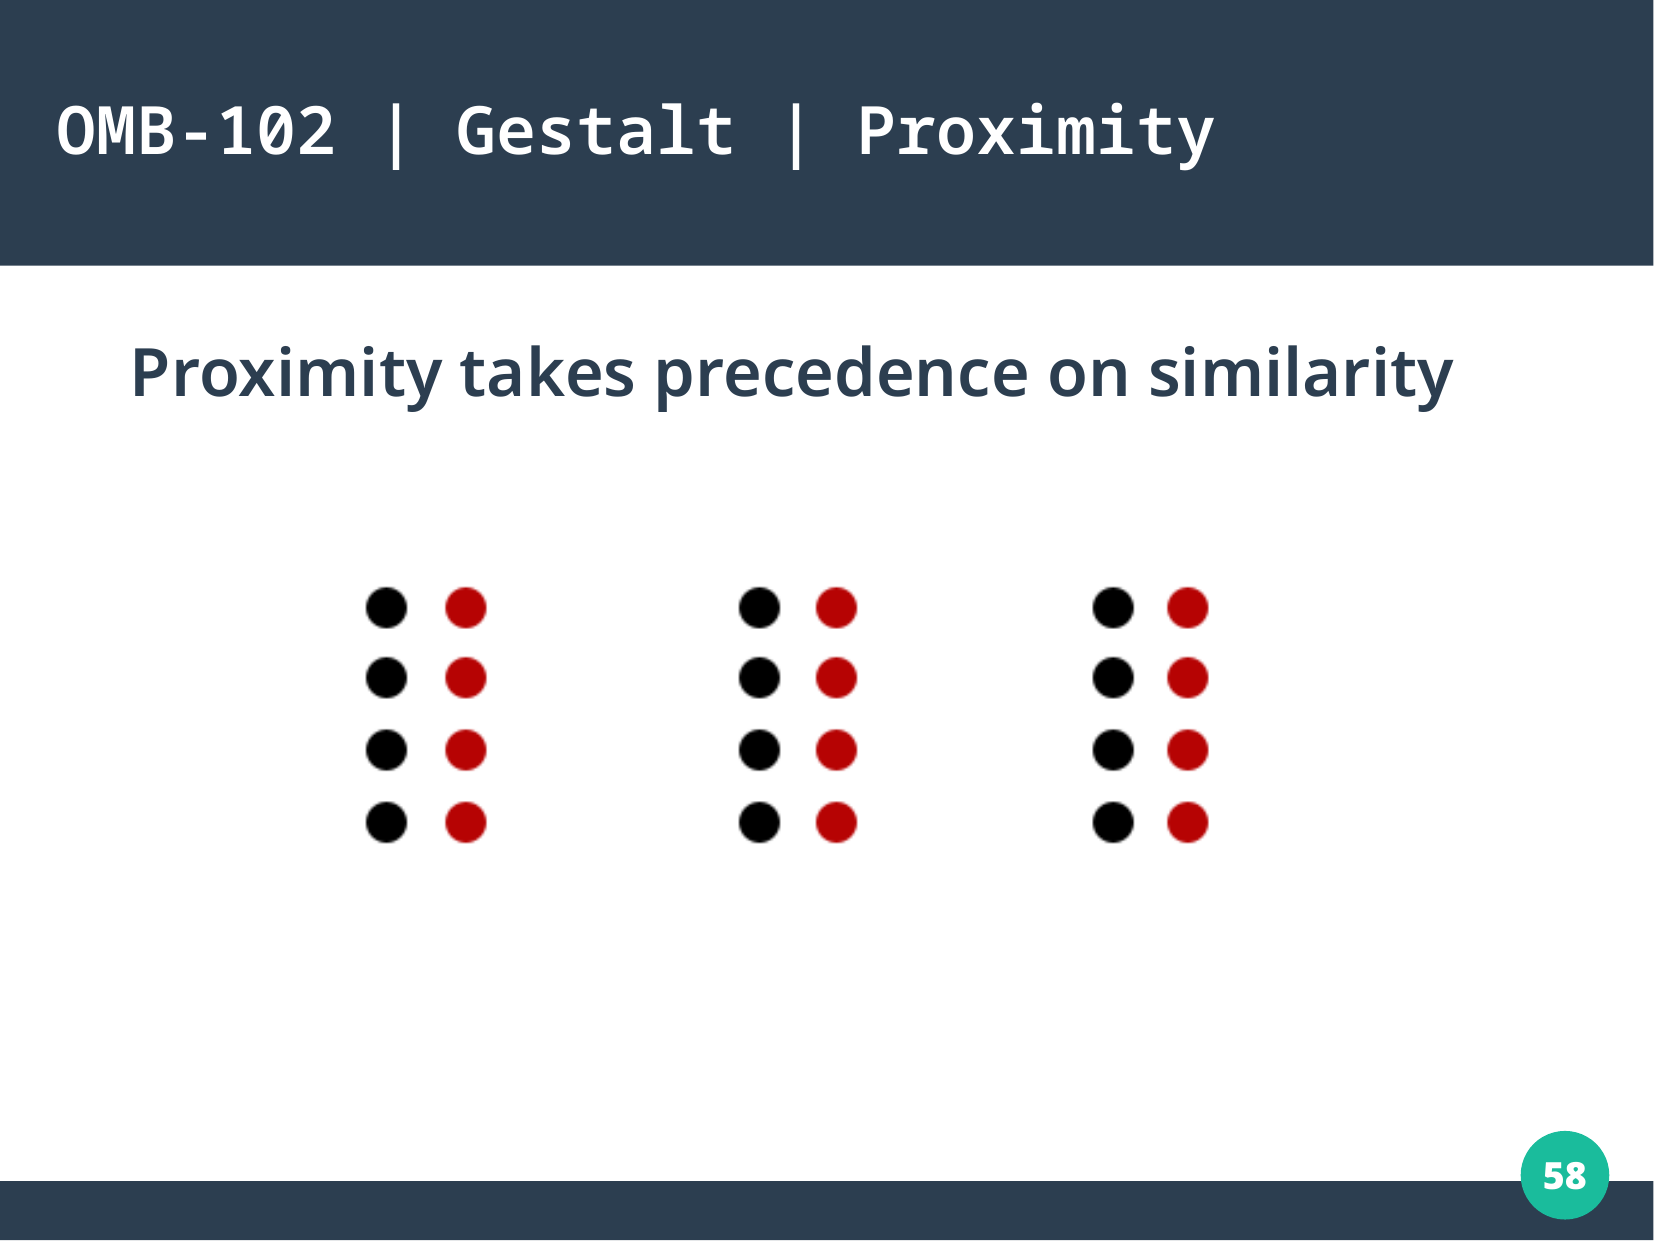

OMB-102 | Gestalt | Proximity
# Proximity takes precedence on similarity
58